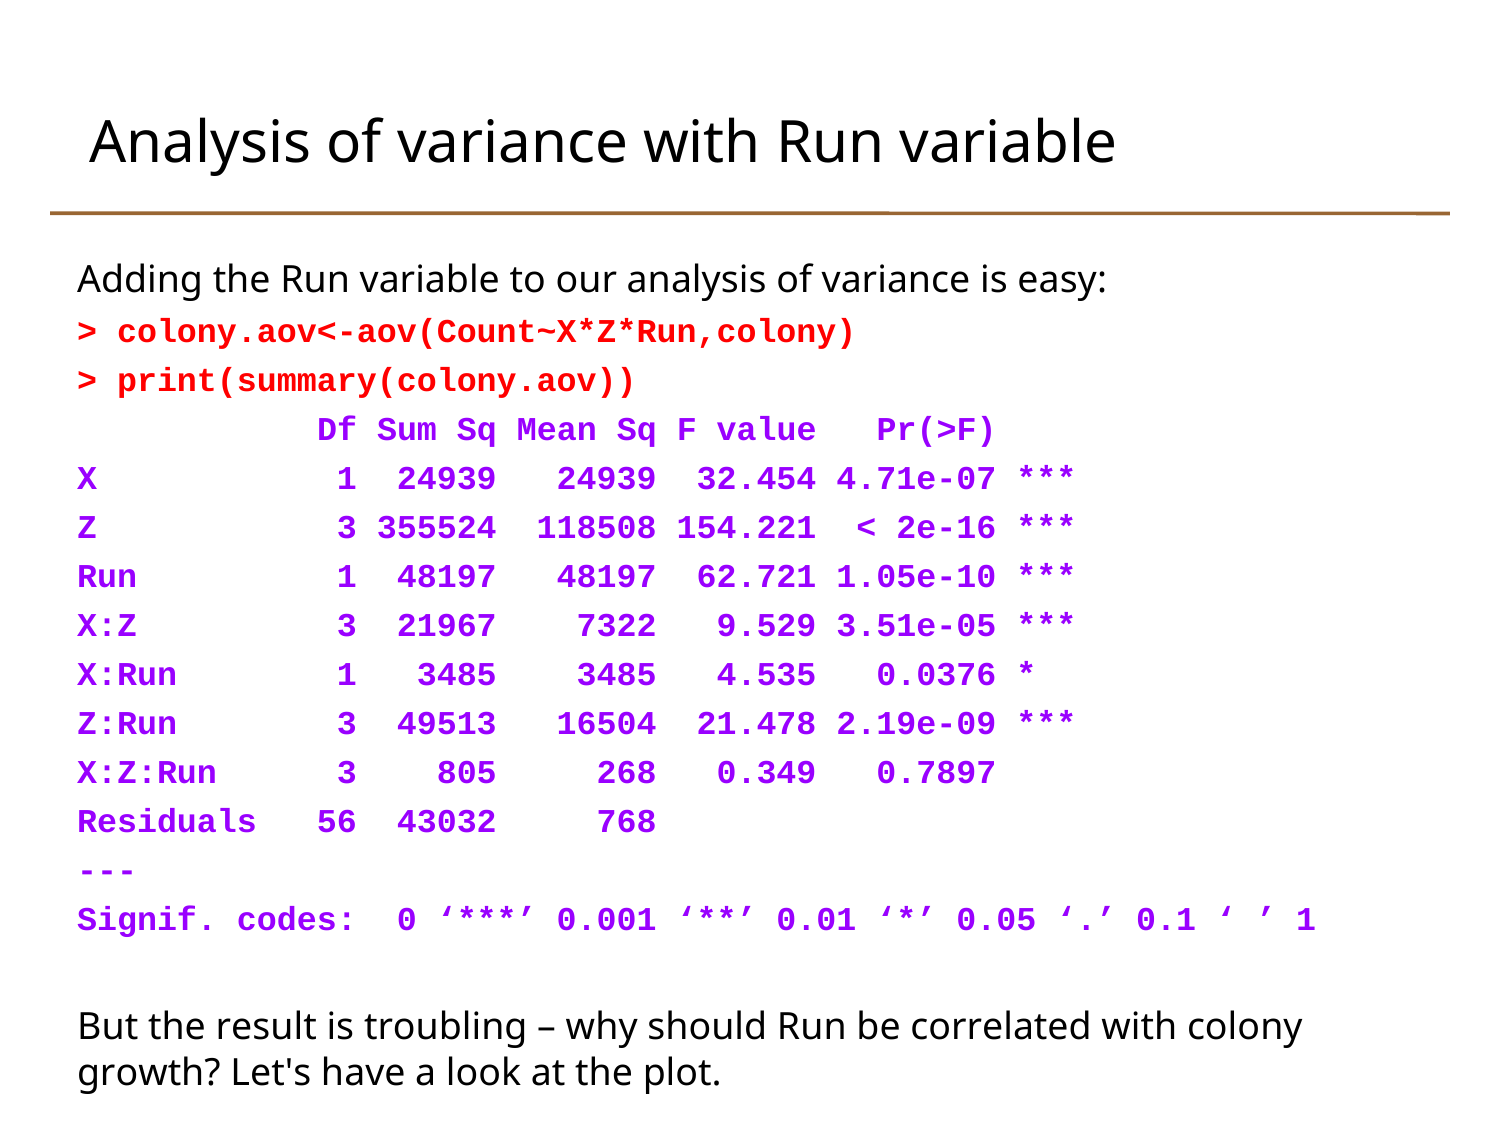

Analysis of variance with Run variable
Adding the Run variable to our analysis of variance is easy:
> colony.aov<-aov(Count~X*Z*Run,colony)
> print(summary(colony.aov))
 Df Sum Sq Mean Sq F value Pr(>F)
X 1 24939 24939 32.454 4.71e-07 ***
Z 3 355524 118508 154.221 < 2e-16 ***
Run 1 48197 48197 62.721 1.05e-10 ***
X:Z 3 21967 7322 9.529 3.51e-05 ***
X:Run 1 3485 3485 4.535 0.0376 *
Z:Run 3 49513 16504 21.478 2.19e-09 ***
X:Z:Run 3 805 268 0.349 0.7897
Residuals 56 43032 768
---
Signif. codes: 0 ‘***’ 0.001 ‘**’ 0.01 ‘*’ 0.05 ‘.’ 0.1 ‘ ’ 1
But the result is troubling – why should Run be correlated with colony growth? Let's have a look at the plot.